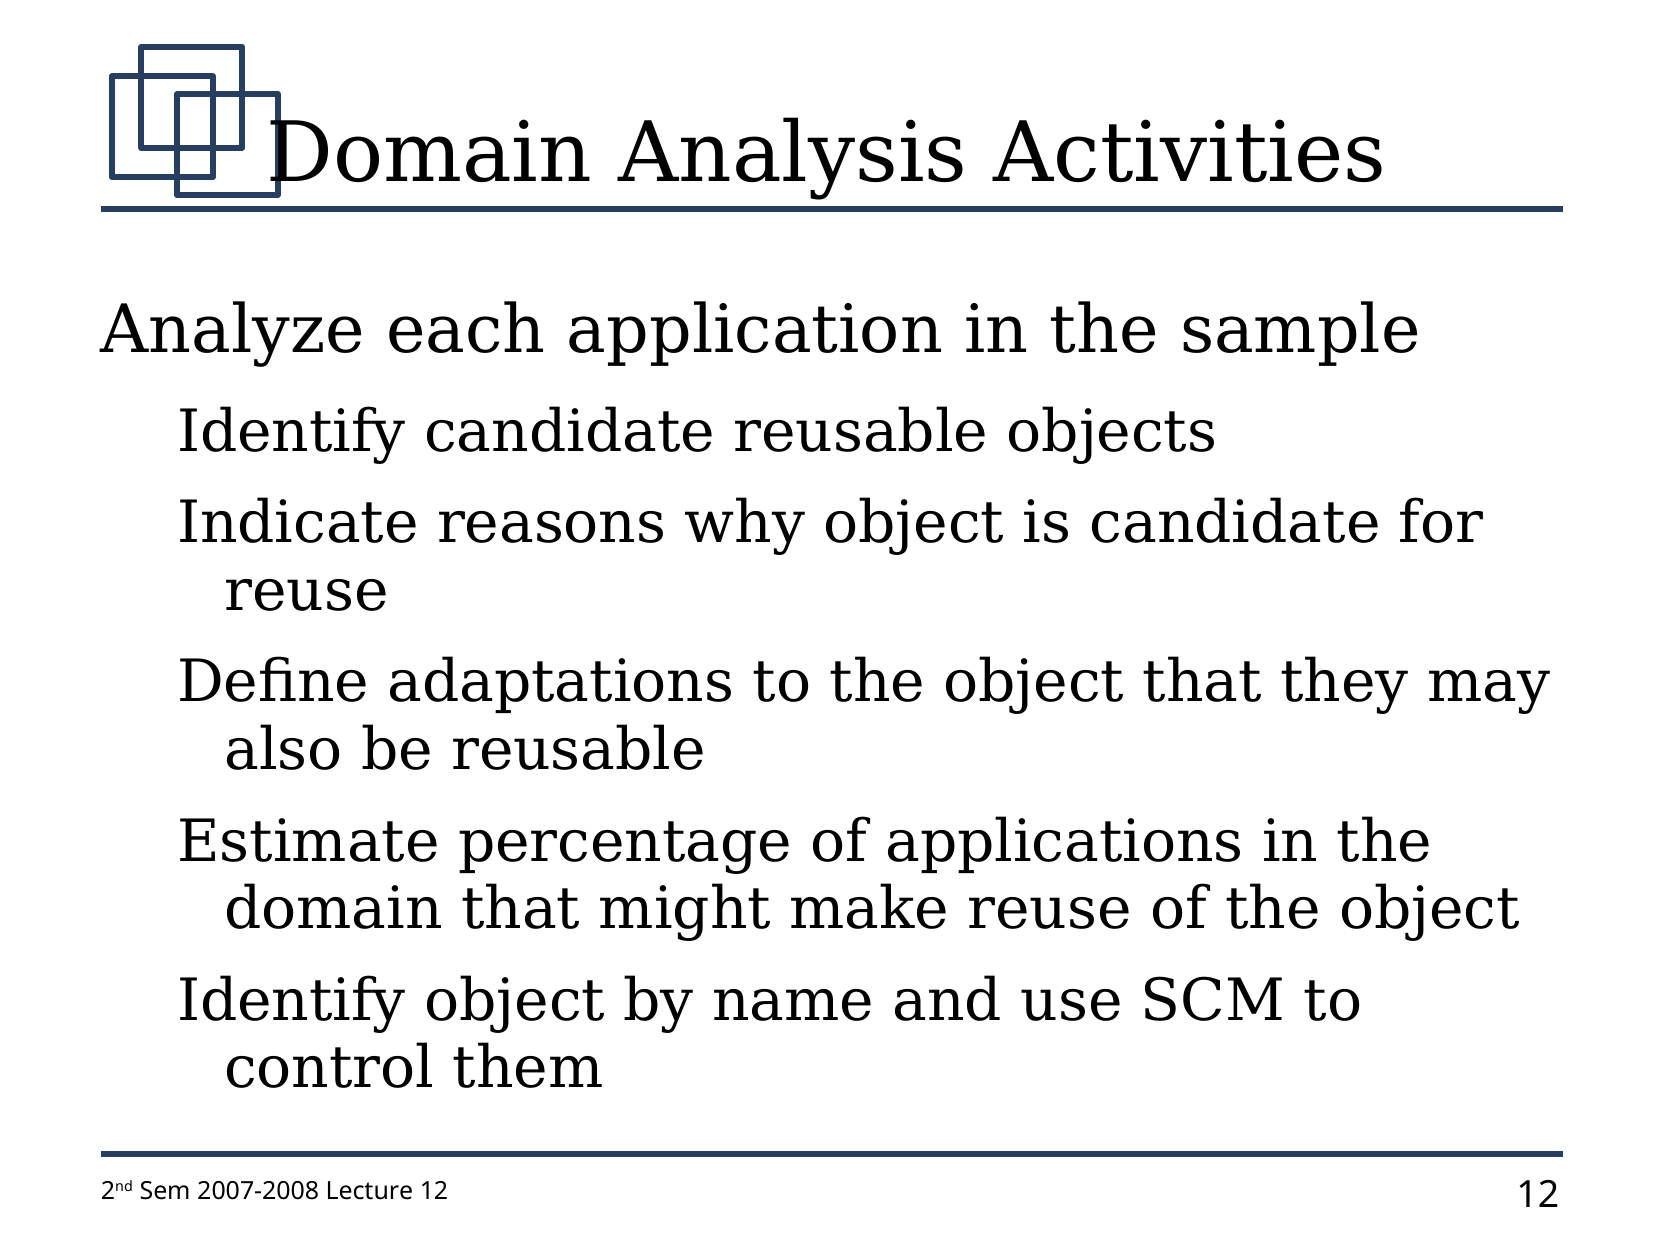

# Domain Analysis Activities
Analyze each application in the sample
Identify candidate reusable objects
Indicate reasons why object is candidate for reuse
Define adaptations to the object that they may also be reusable
Estimate percentage of applications in the domain that might make reuse of the object
Identify object by name and use SCM to control them